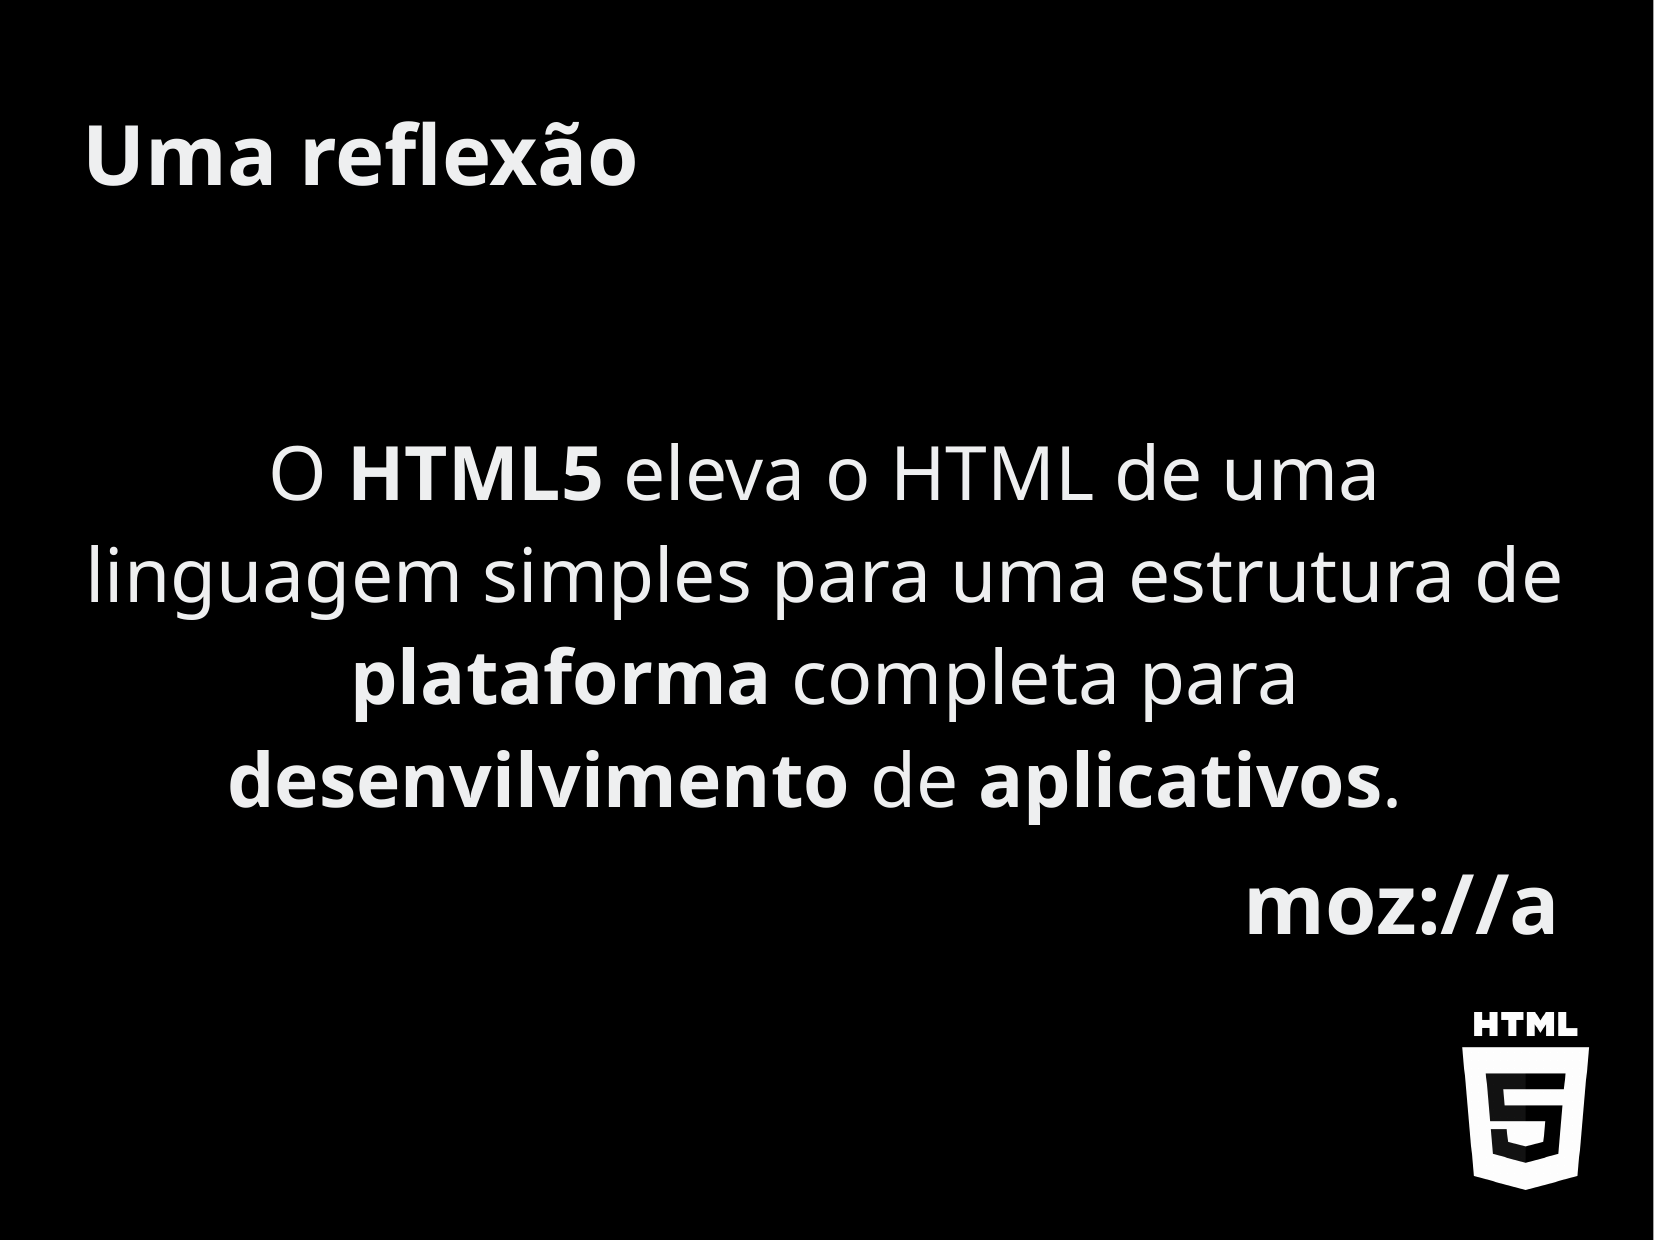

# Uma reflexão
O HTML5 eleva o HTML de uma linguagem simples para uma estrutura de plataforma completa para desenvilvimento de aplicativos.
moz://a